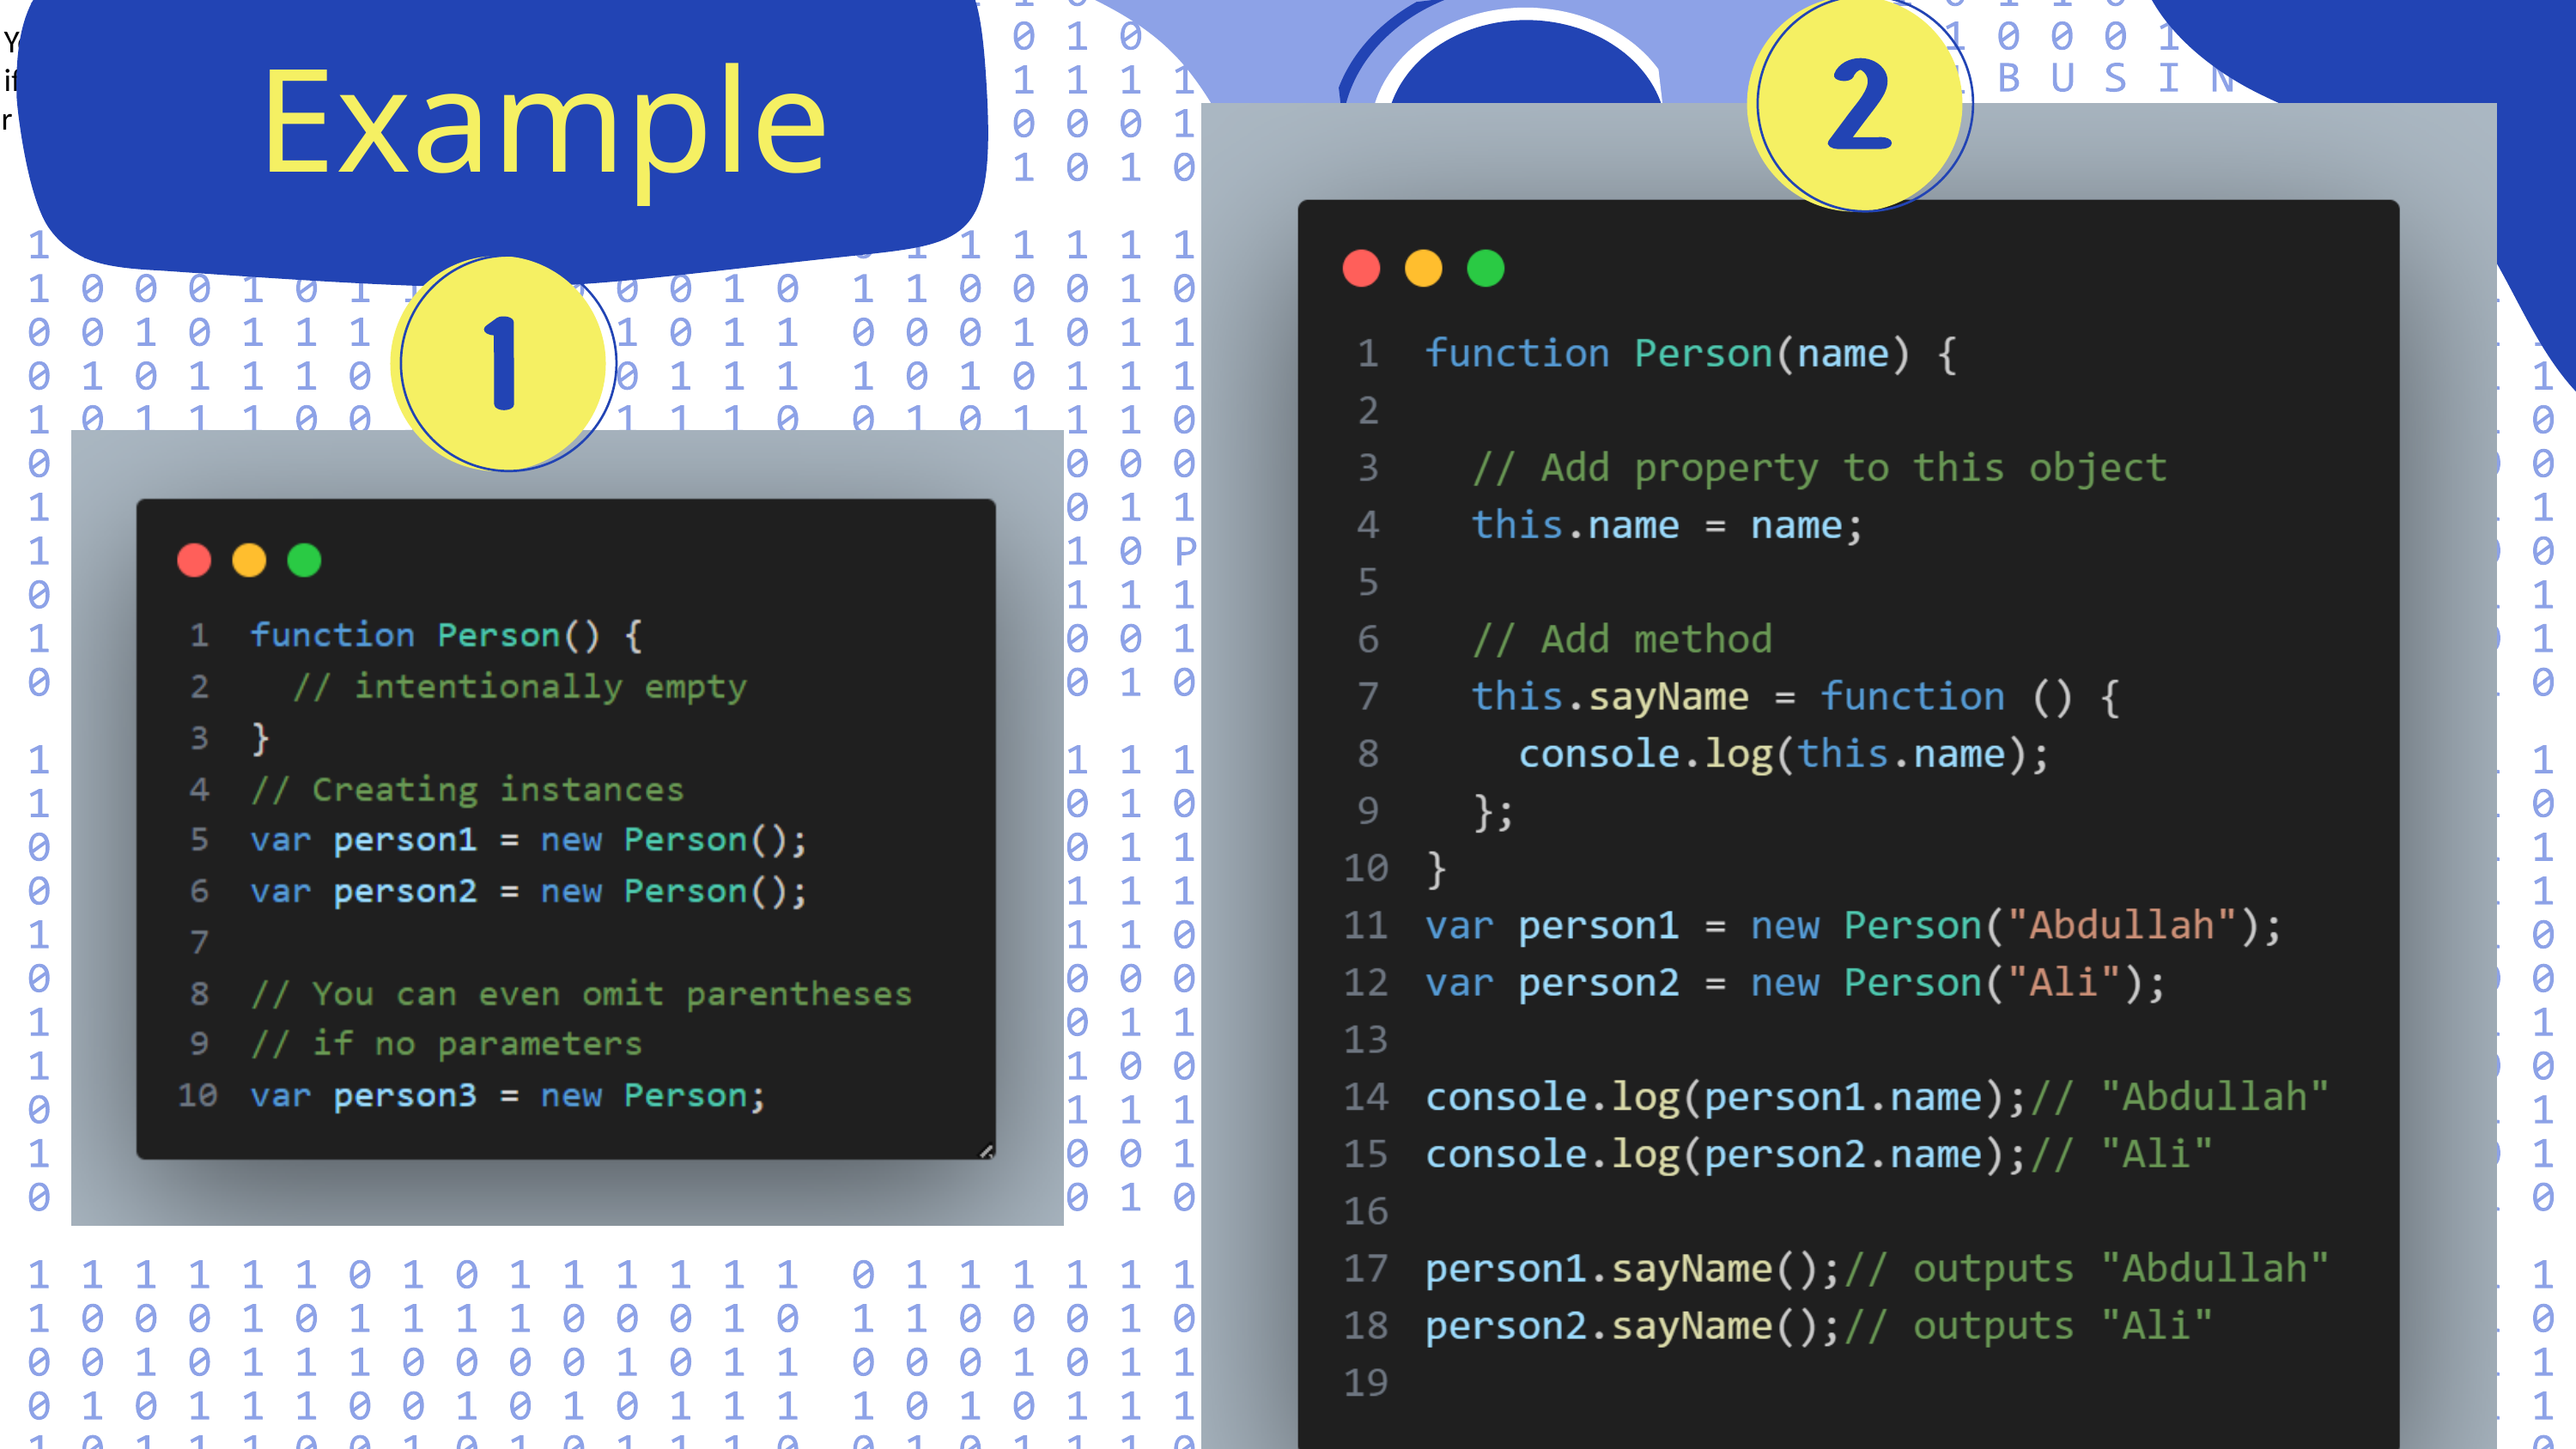

Example
function Person() {
  // intentionally empty
}
// Creating instances
var person1 = new Person();
var person2 = new Person();
// You can even omit parentheses
// if no parameters
var person3 = new Person;